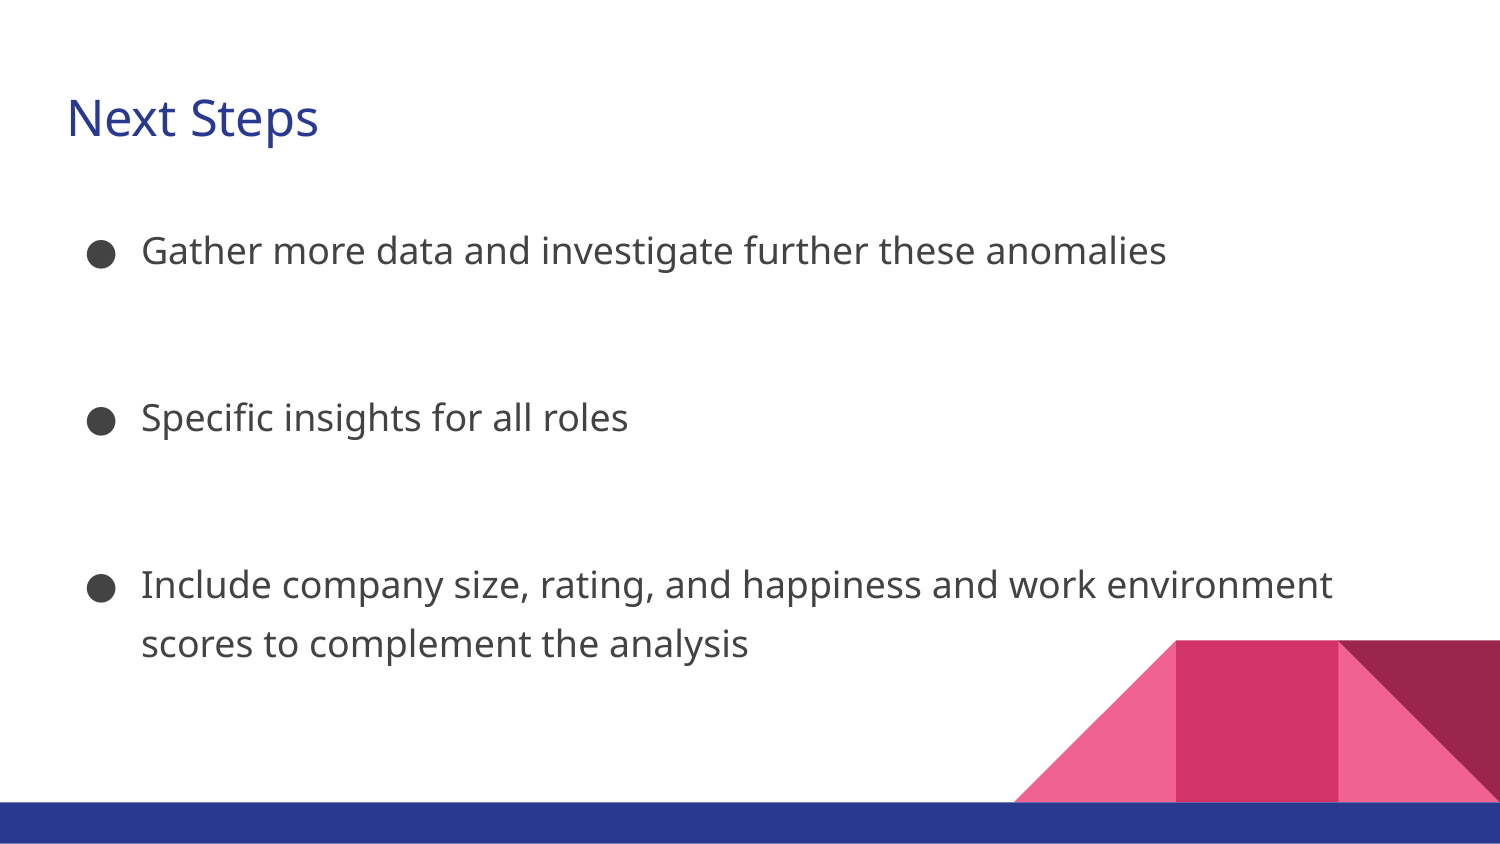

# Next Steps
Gather more data and investigate further these anomalies
Specific insights for all roles
Include company size, rating, and happiness and work environment scores to complement the analysis